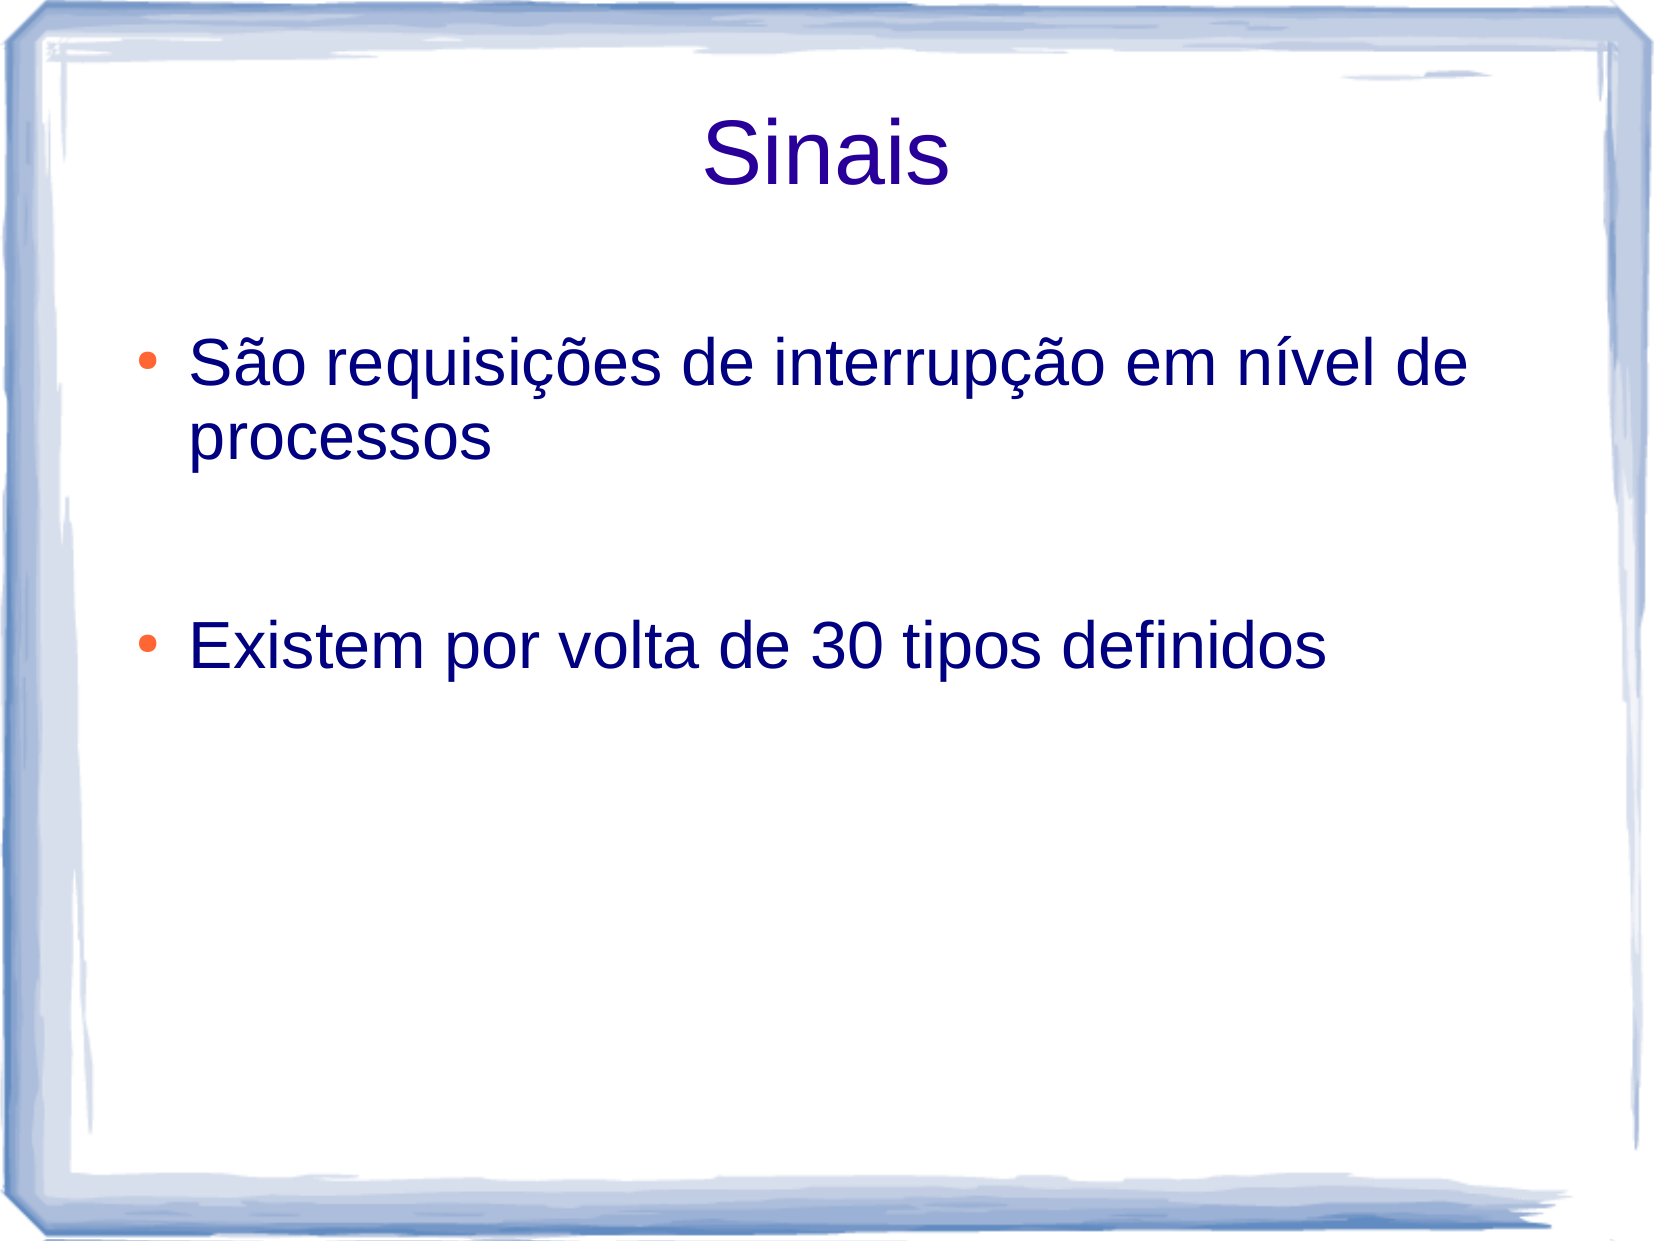

# Sinais
São requisições de interrupção em nível de processos
Existem por volta de 30 tipos definidos